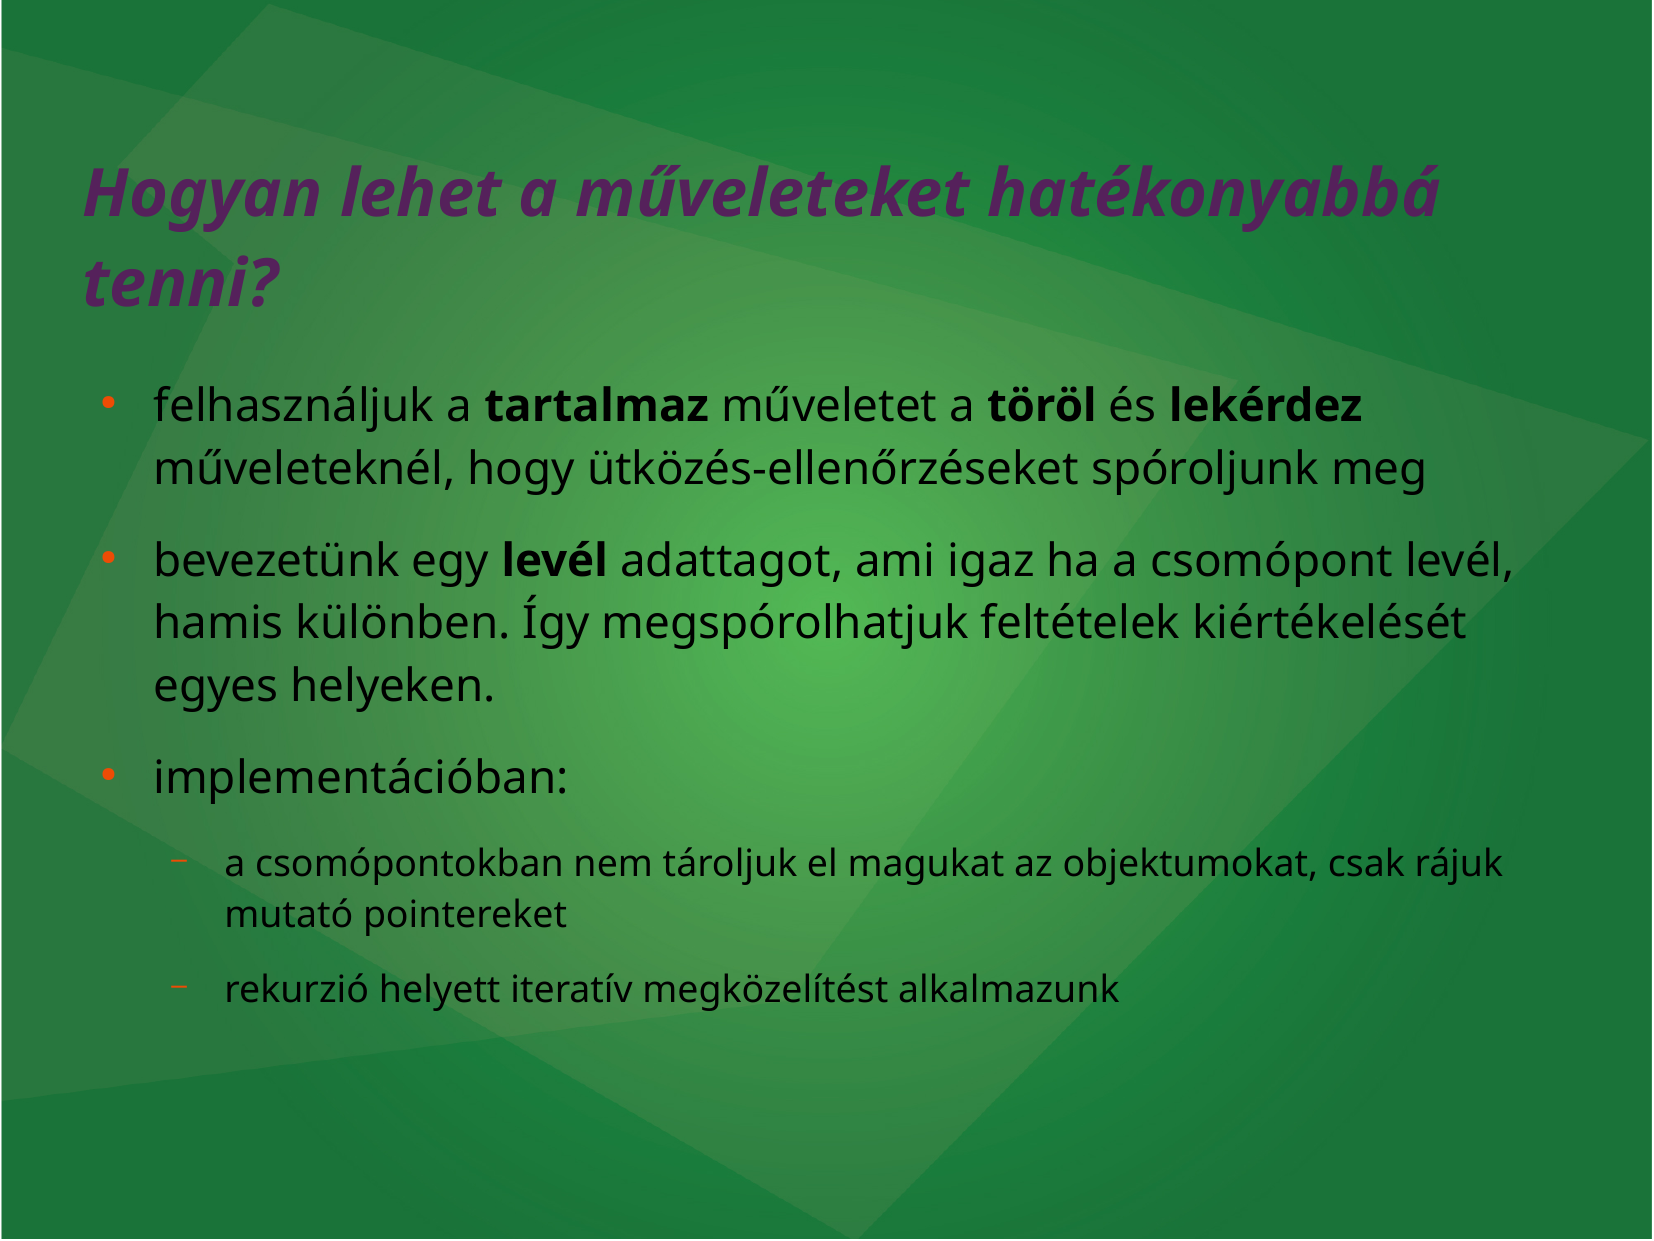

# Hogyan lehet a műveleteket hatékonyabbá tenni?
felhasználjuk a tartalmaz műveletet a töröl és lekérdez műveleteknél, hogy ütközés-ellenőrzéseket spóroljunk meg
bevezetünk egy levél adattagot, ami igaz ha a csomópont levél, hamis különben. Így megspórolhatjuk feltételek kiértékelését egyes helyeken.
implementációban:
a csomópontokban nem tároljuk el magukat az objektumokat, csak rájuk mutató pointereket
rekurzió helyett iteratív megközelítést alkalmazunk